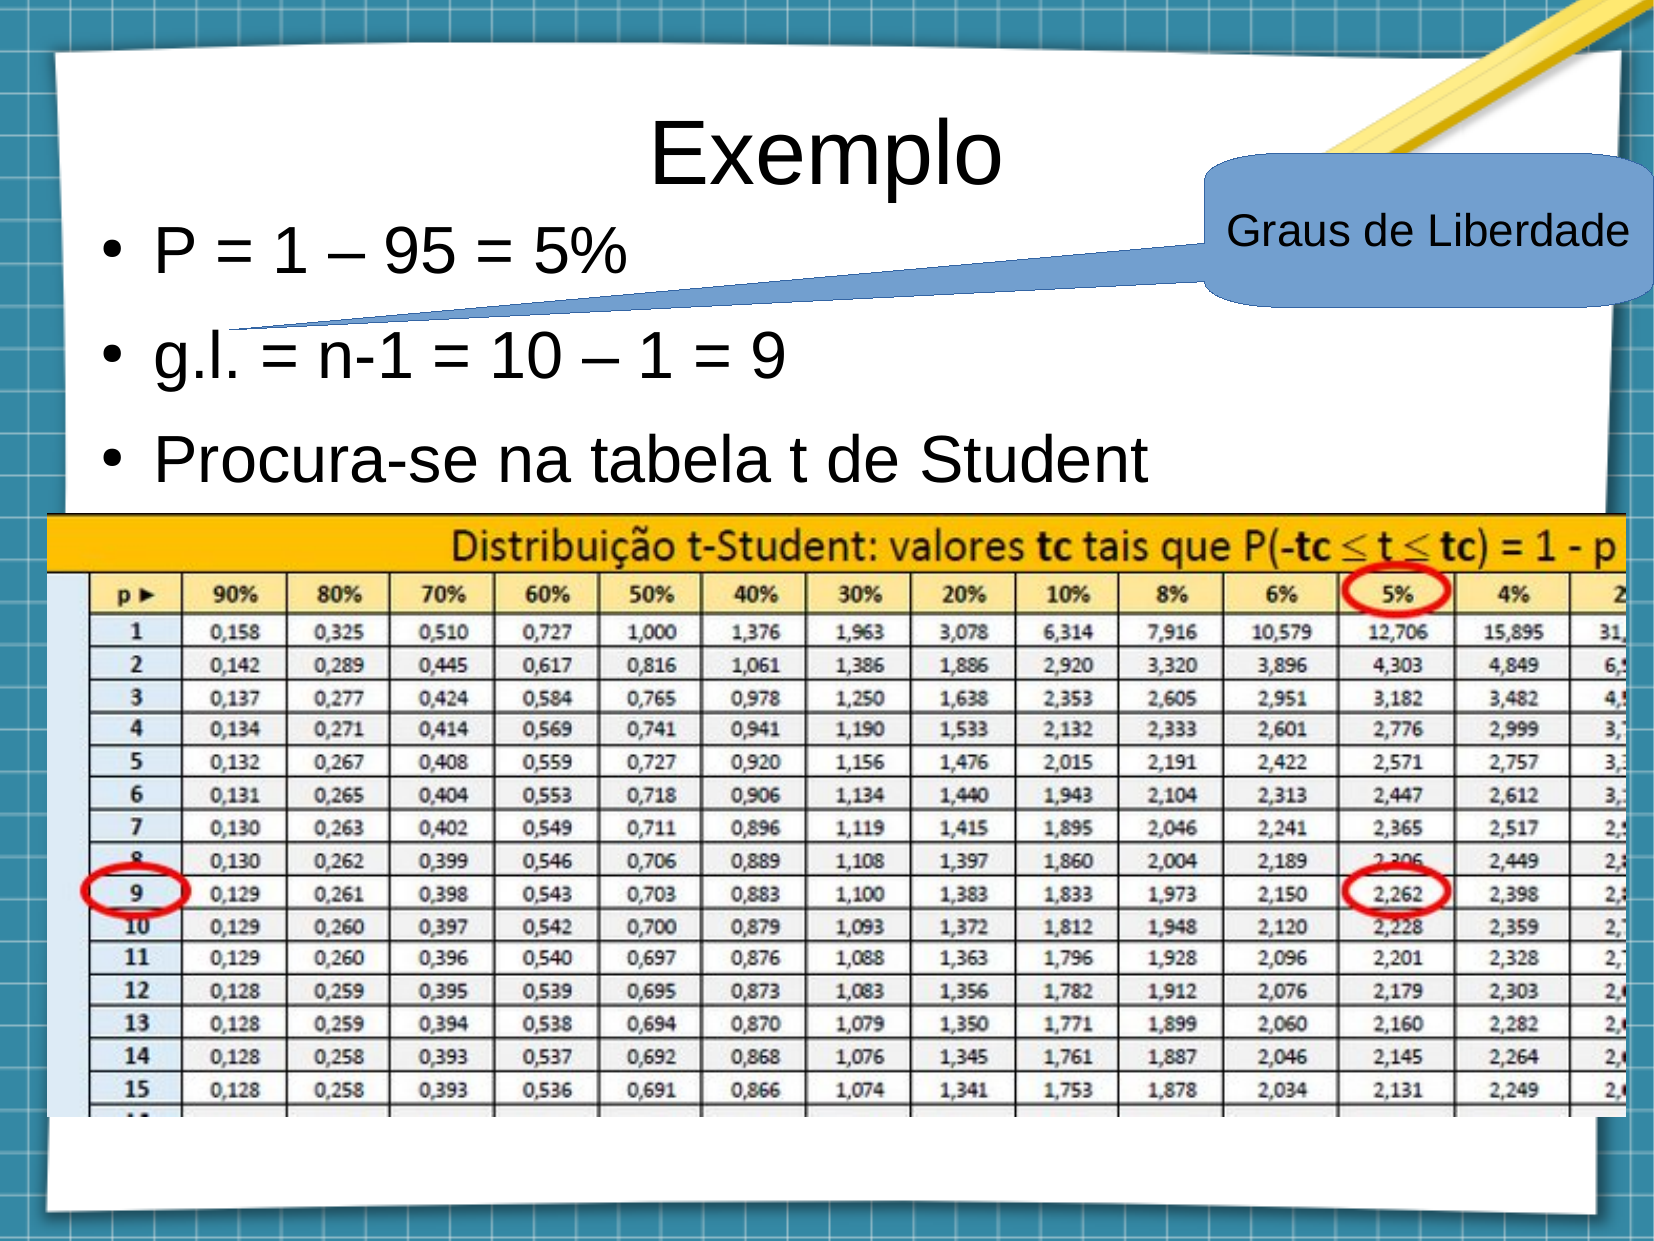

# Exemplo
Graus de Liberdade
P = 1 – 95 = 5%
g.l. = n-1 = 10 – 1 = 9
Procura-se na tabela t de Student